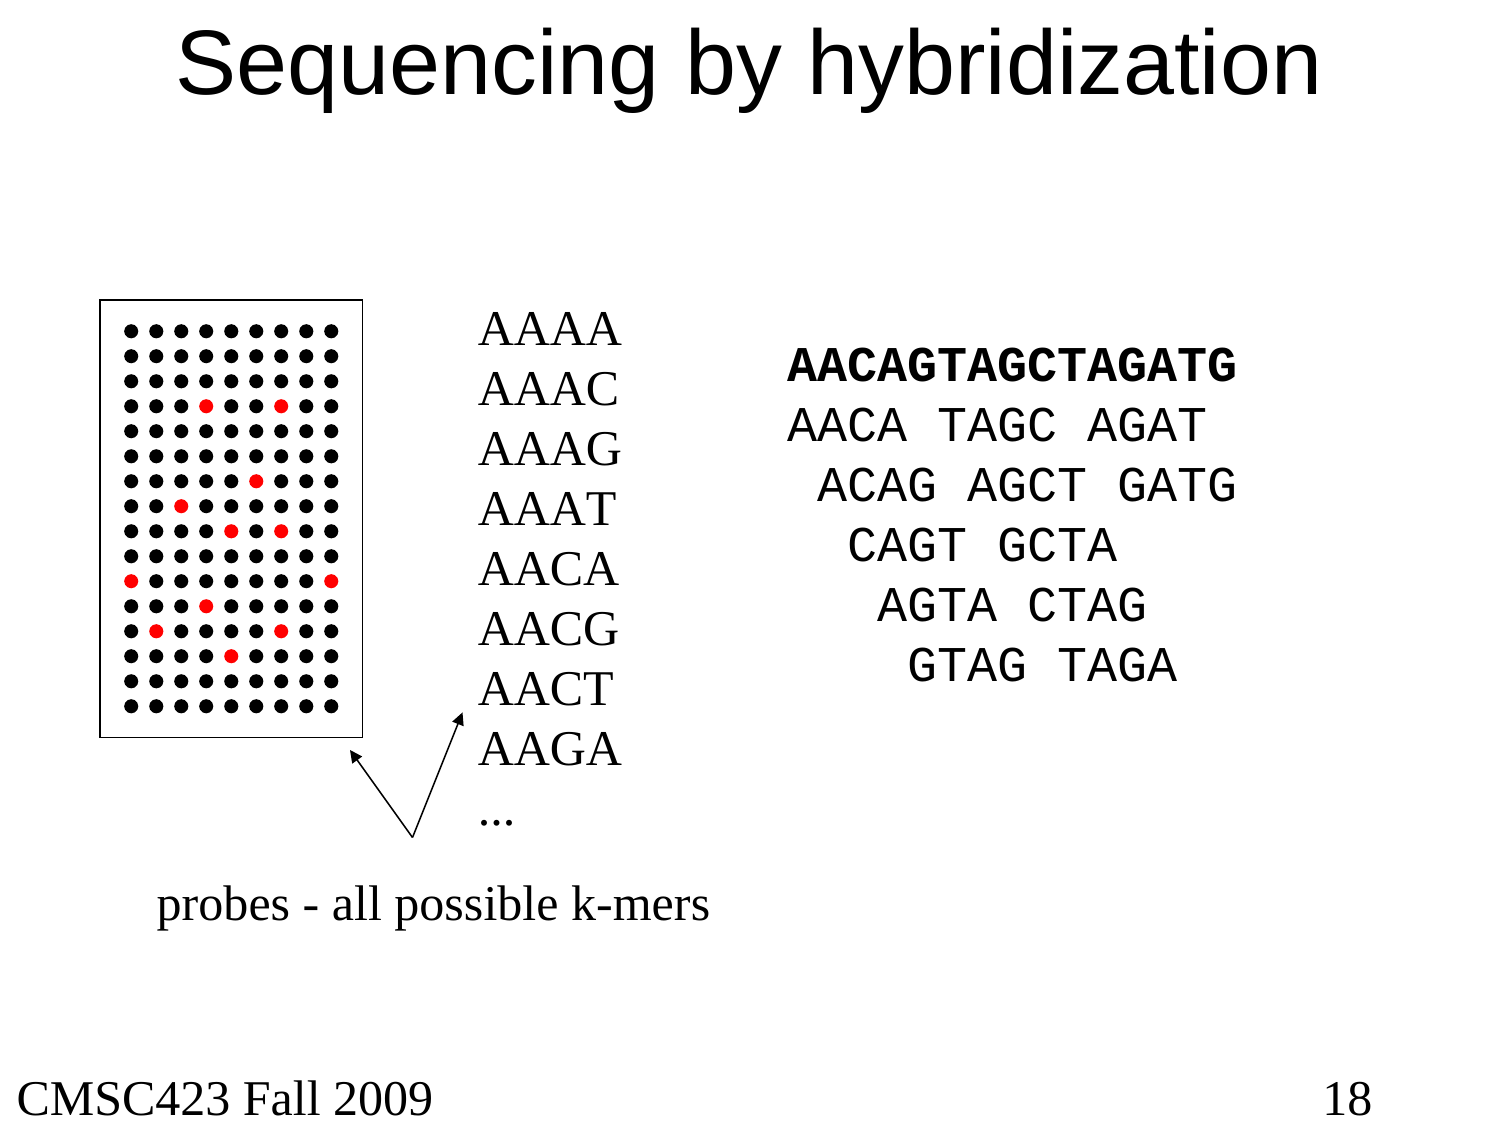

# Sequencing by hybridization
AAAA
AAAC
AAAG
AAAT
AACA
AACG
AACT
AAGA
...
AACAGTAGCTAGATG
AACA TAGC AGAT
 ACAG AGCT GATG
 CAGT GCTA
 AGTA CTAG
 GTAG TAGA
probes - all possible k-mers
CMSC423 Fall 2009
18